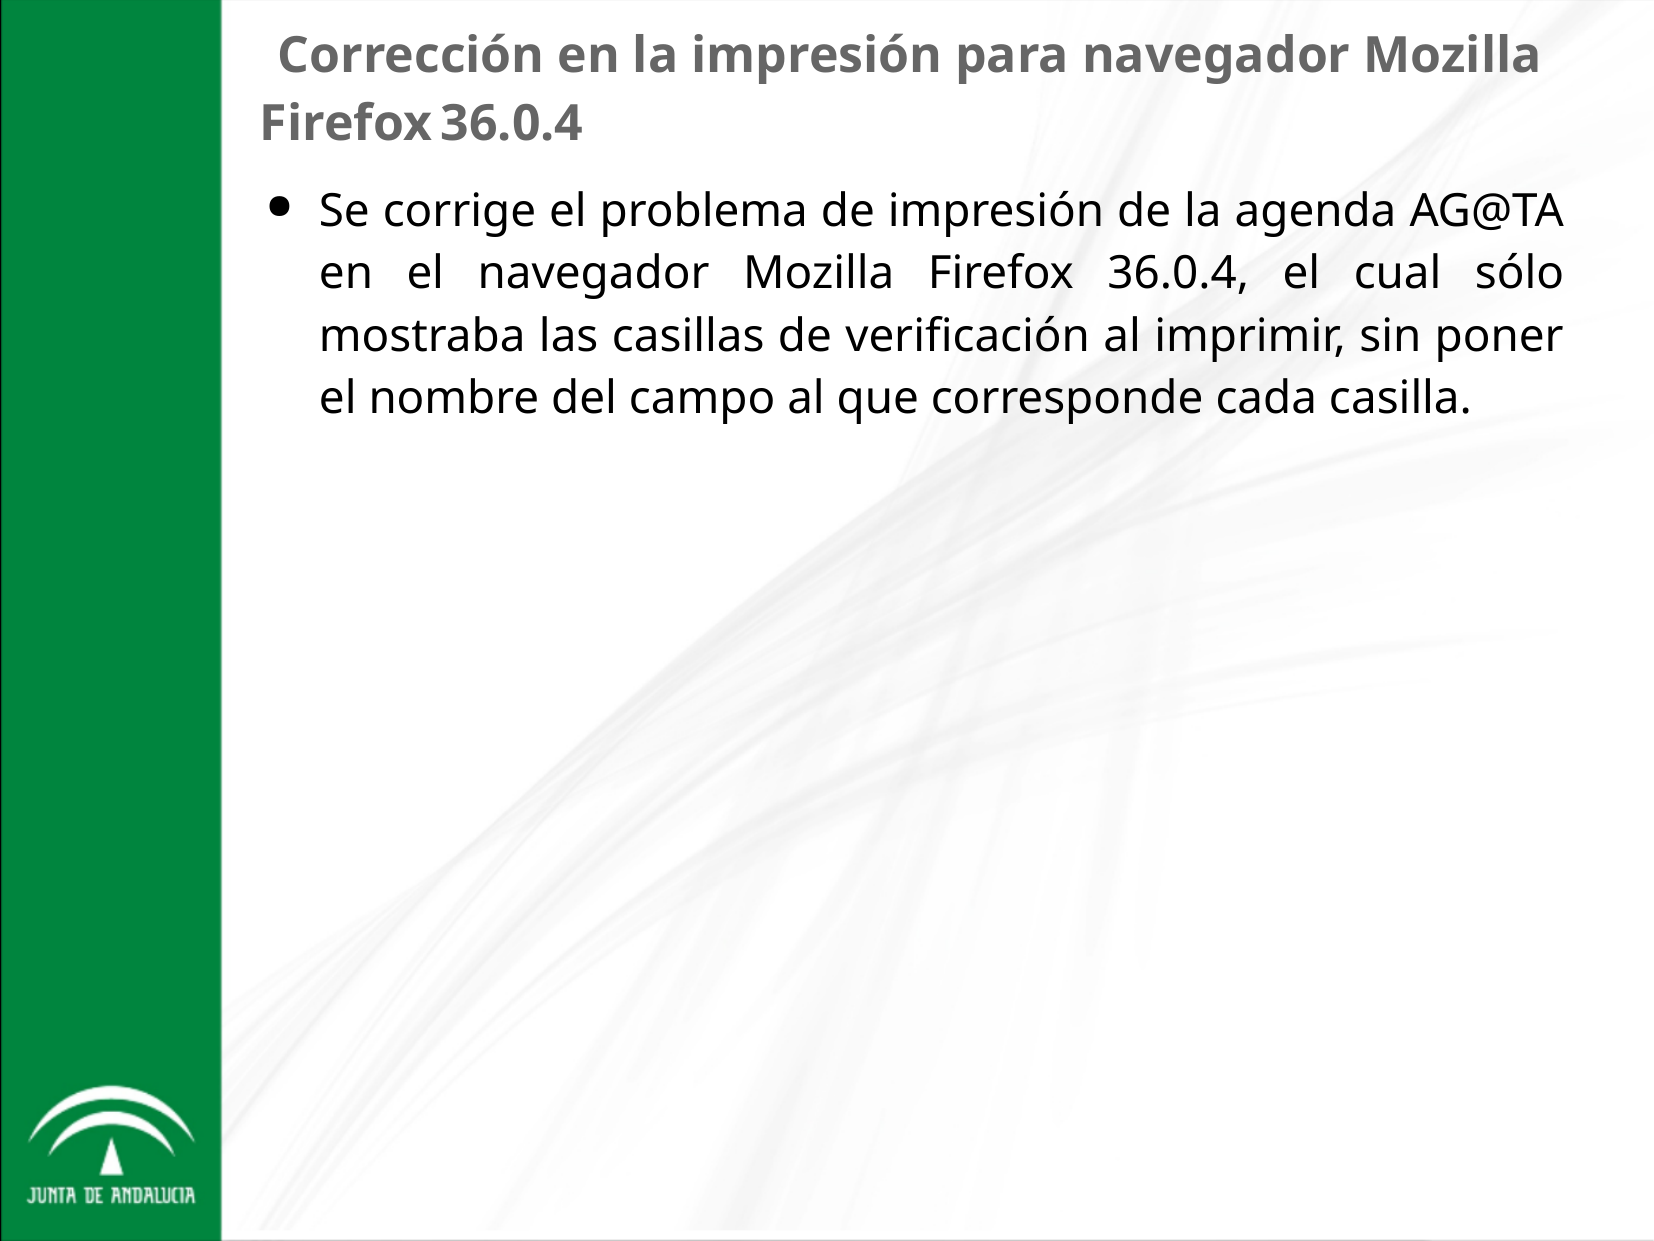

# Corrección en la impresión para navegador Mozilla Firefox 36.0.4
Se corrige el problema de impresión de la agenda AG@TA en el navegador Mozilla Firefox 36.0.4, el cual sólo mostraba las casillas de verificación al imprimir, sin poner el nombre del campo al que corresponde cada casilla.